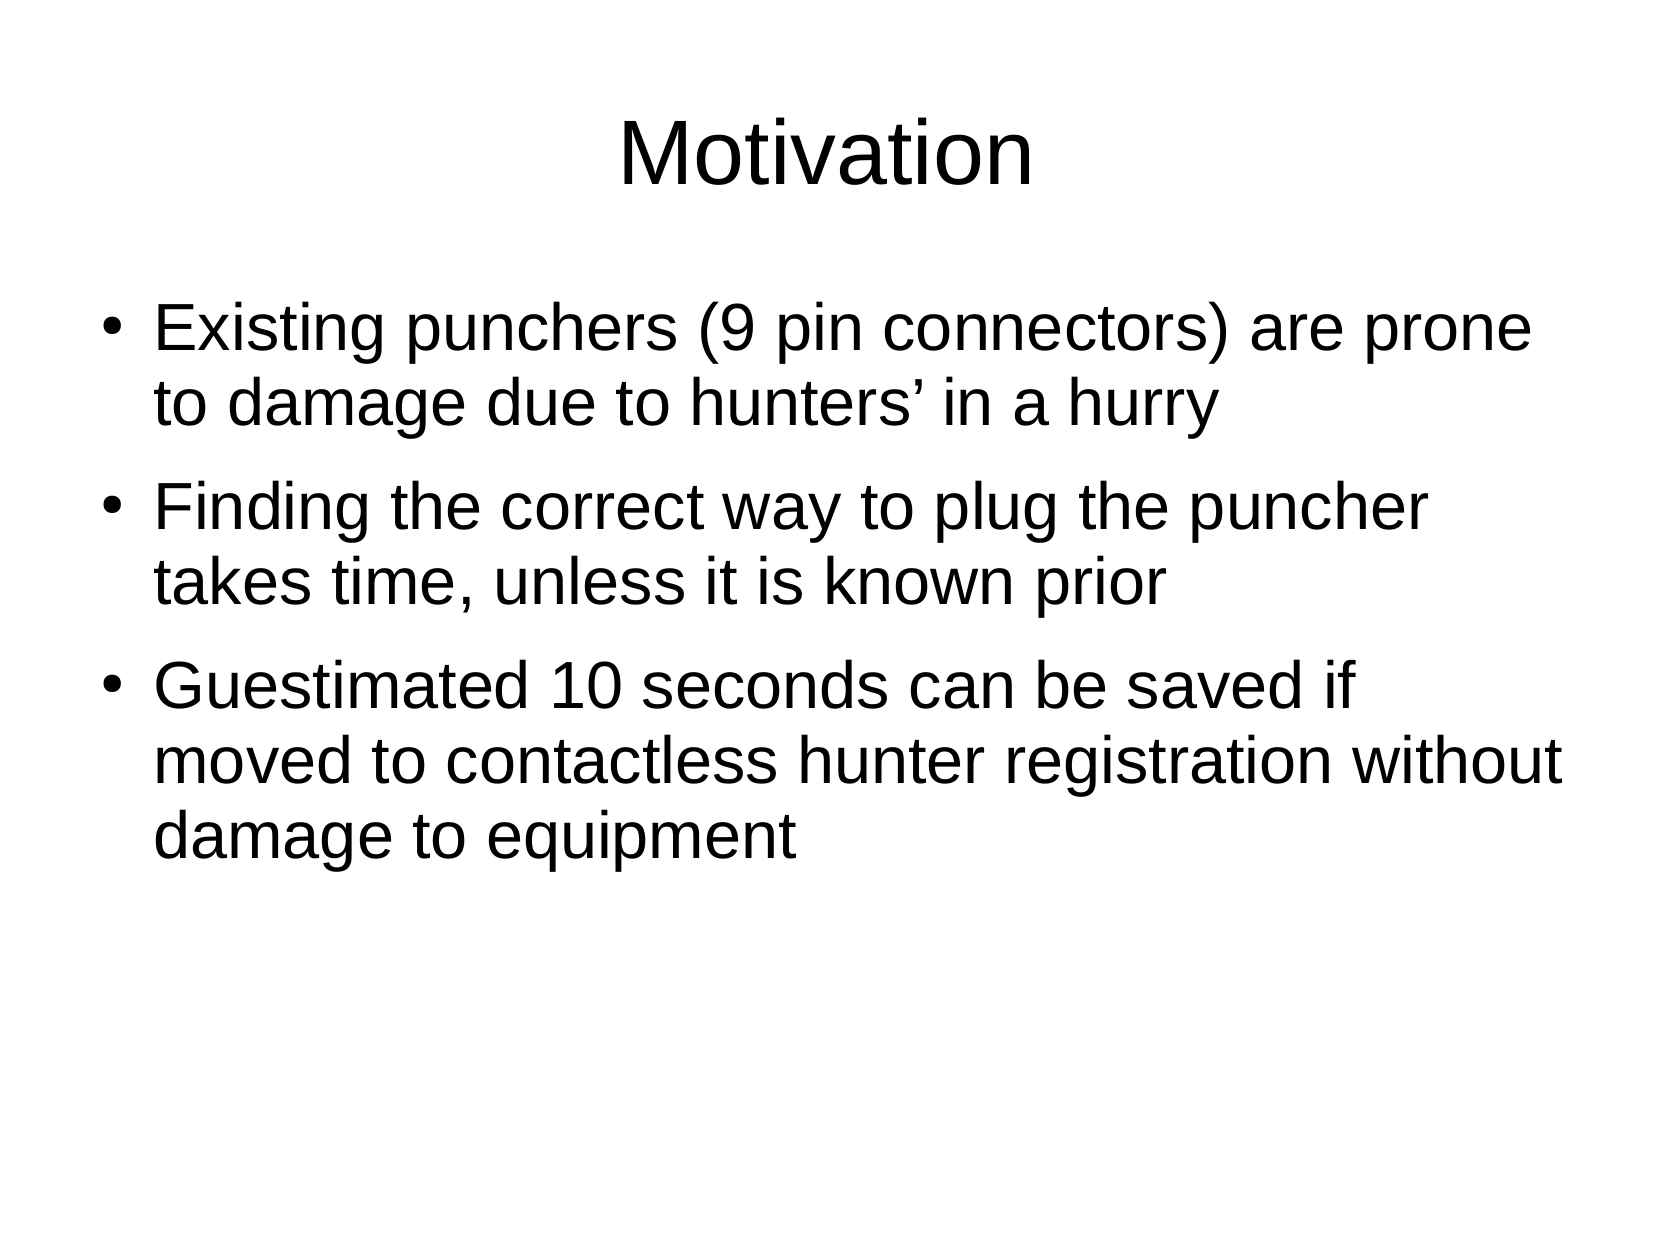

# Motivation
Existing punchers (9 pin connectors) are prone to damage due to hunters’ in a hurry
Finding the correct way to plug the puncher takes time, unless it is known prior
Guestimated 10 seconds can be saved if moved to contactless hunter registration without damage to equipment